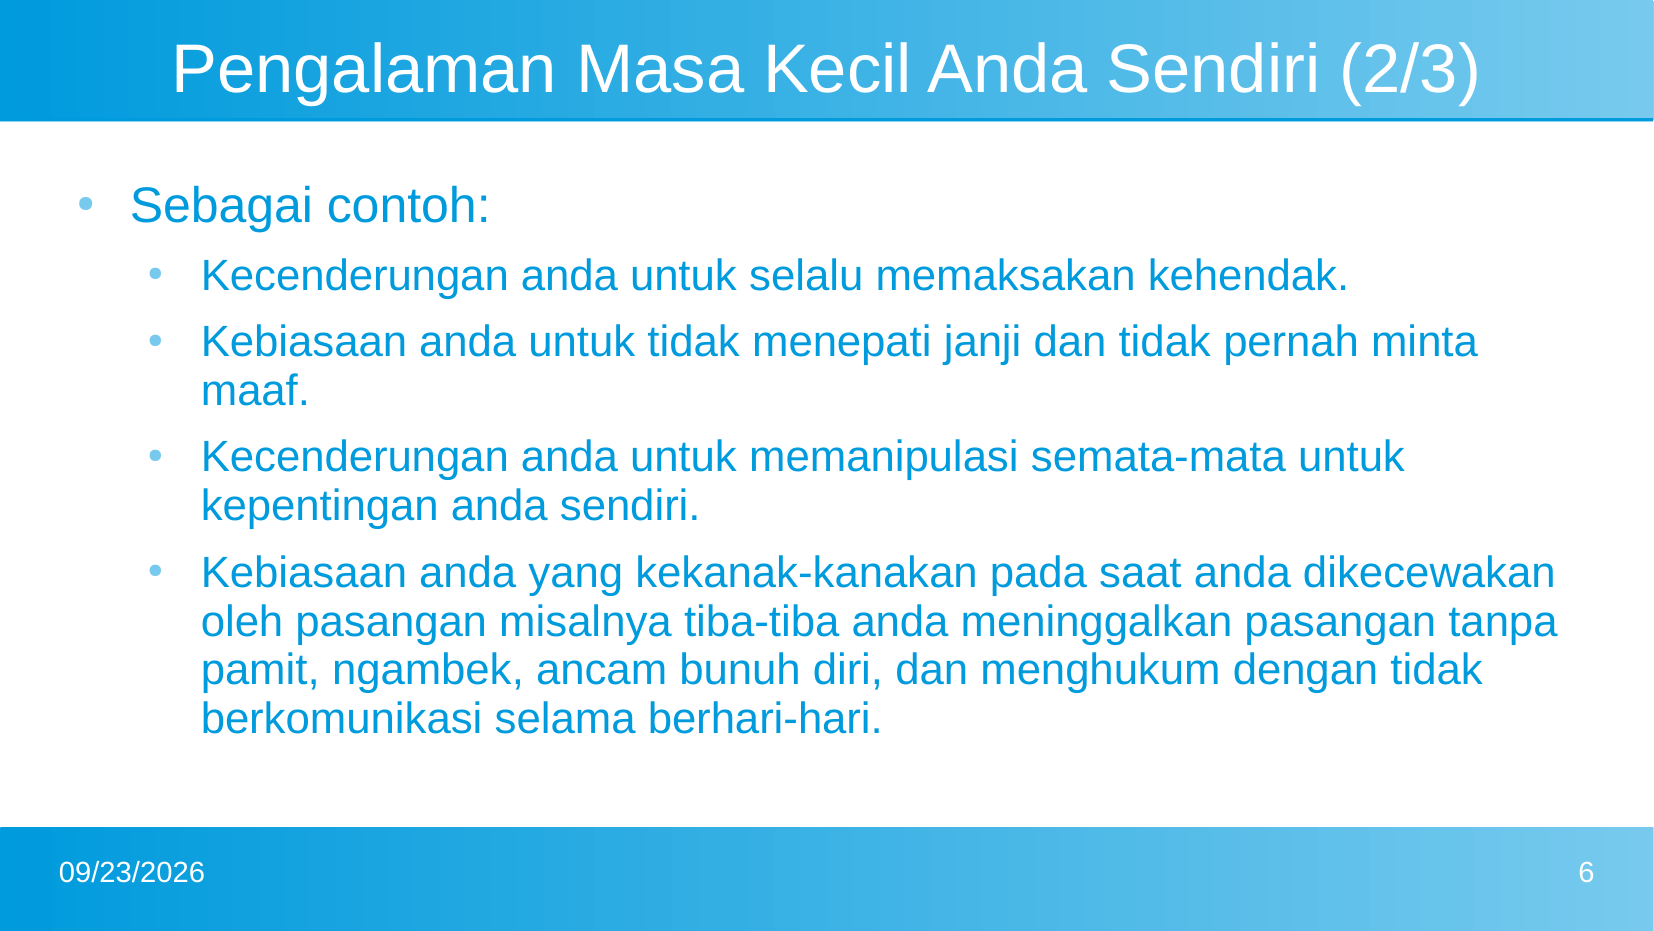

# Pengalaman Masa Kecil Anda Sendiri (2/3)
Sebagai contoh:
Kecenderungan anda untuk selalu memaksakan kehendak.
Kebiasaan anda untuk tidak menepati janji dan tidak pernah minta maaf.
Kecenderungan anda untuk memanipulasi semata-mata untuk kepentingan anda sendiri.
Kebiasaan anda yang kekanak-kanakan pada saat anda dikecewakan oleh pasangan misalnya tiba-tiba anda meninggalkan pasangan tanpa pamit, ngambek, ancam bunuh diri, dan menghukum dengan tidak berkomunikasi selama berhari-hari.
6